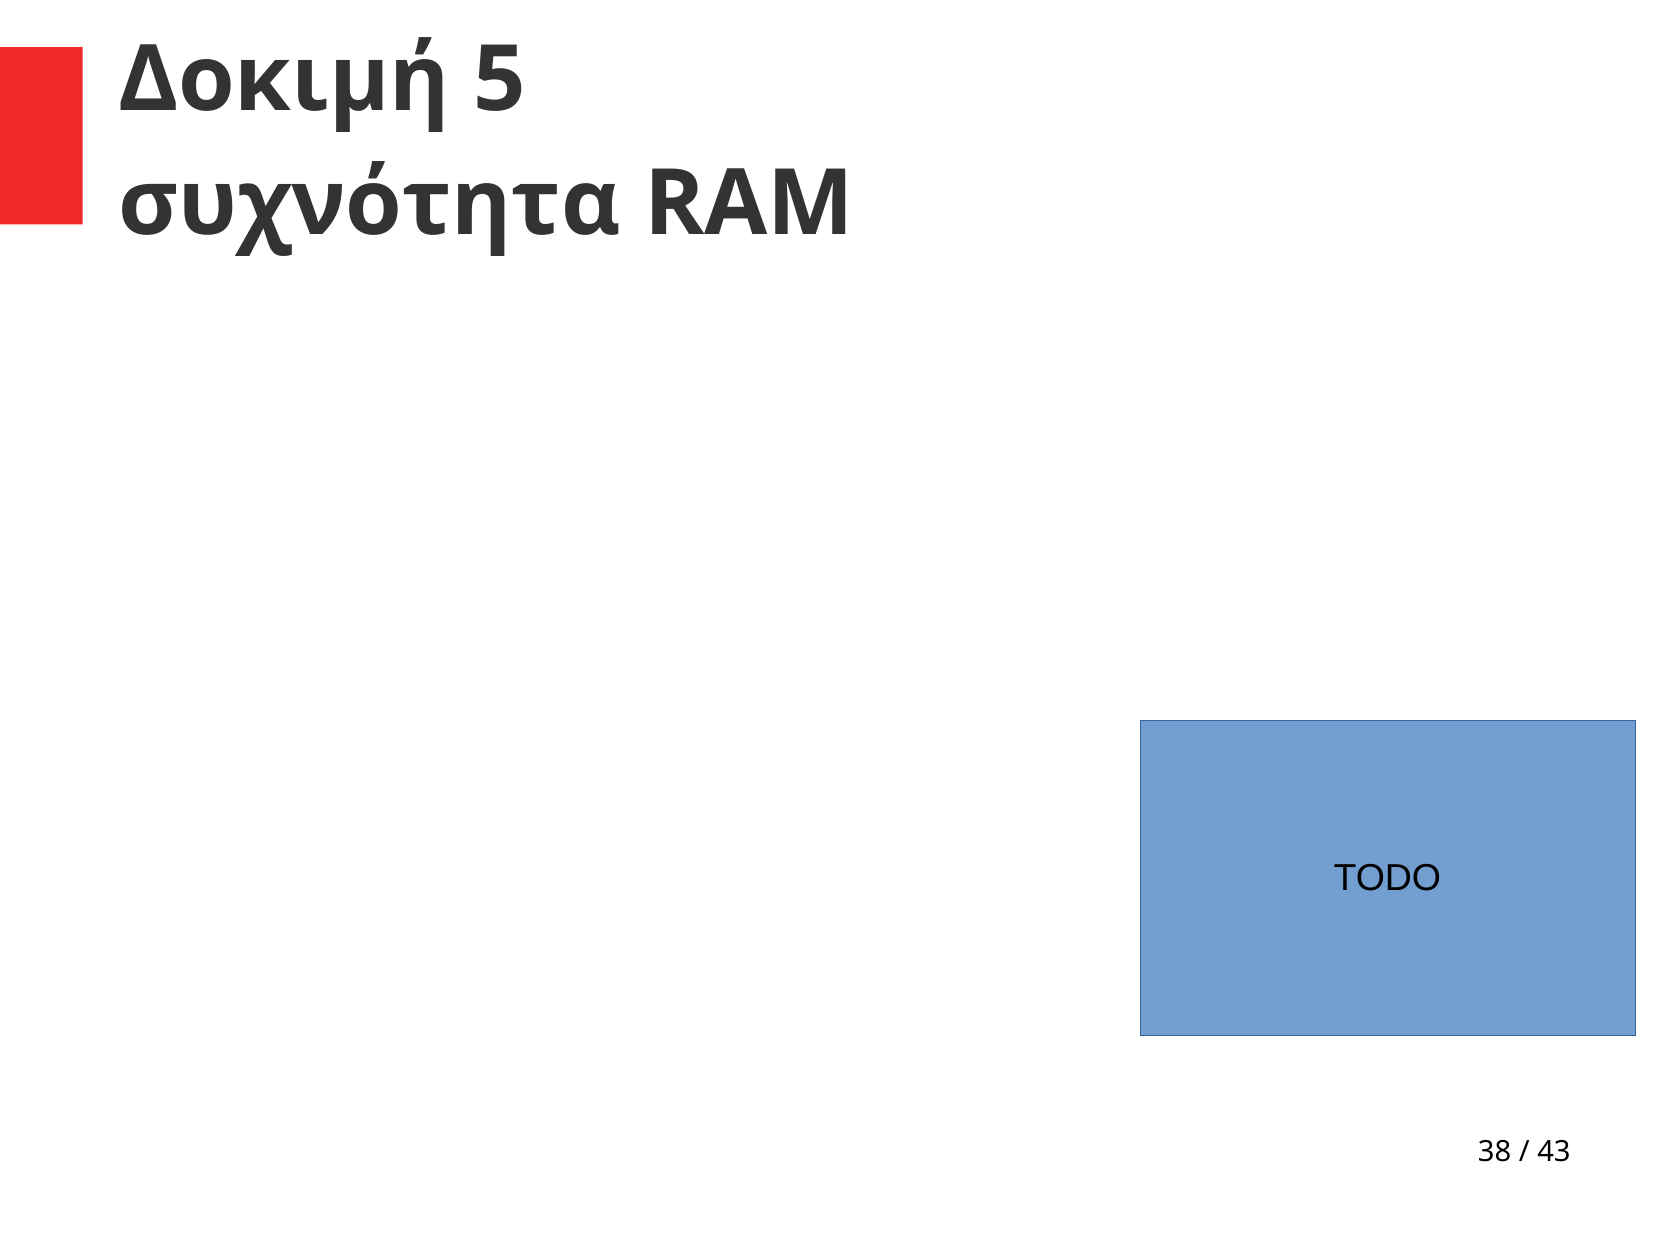

# Δοκιμή 5 συχνότητα RAM
TODO
38